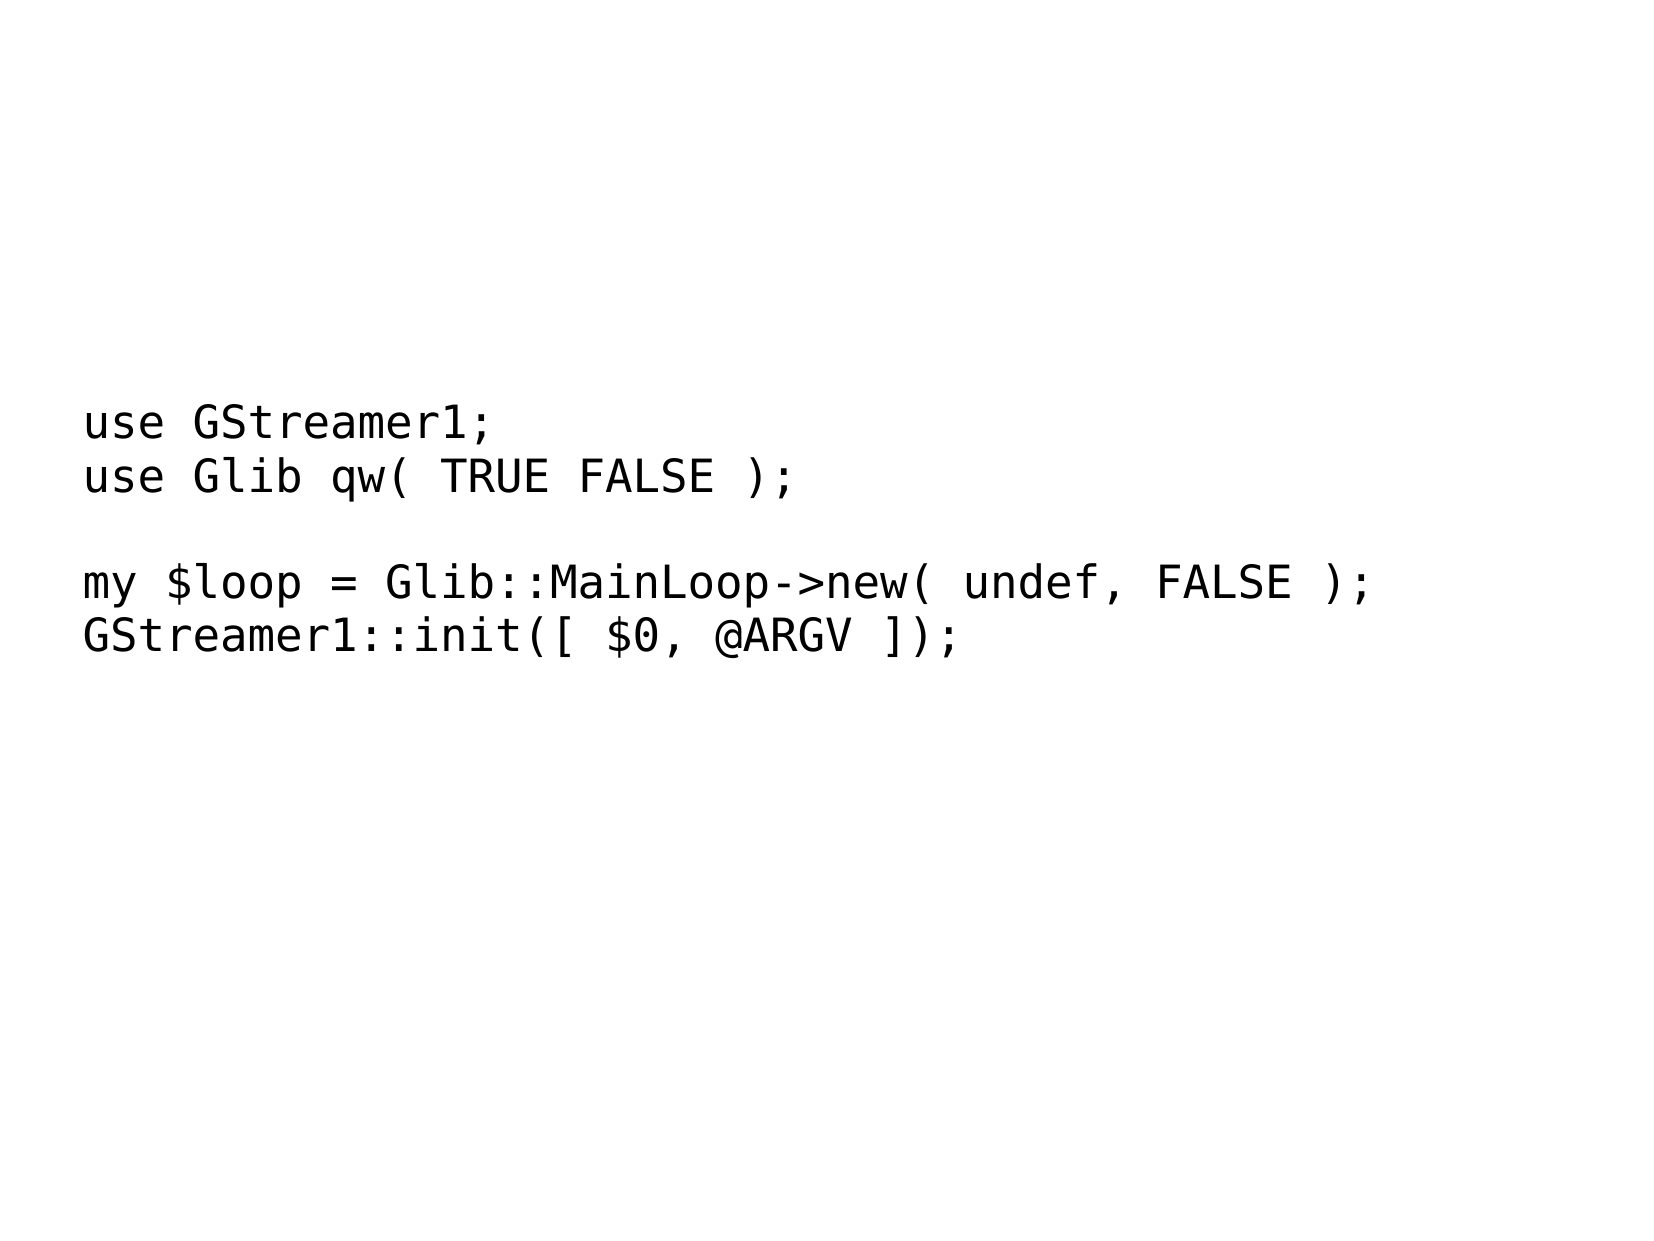

# use GStreamer1;
use Glib qw( TRUE FALSE );
my $loop = Glib::MainLoop->new( undef, FALSE );
GStreamer1::init([ $0, @ARGV ]);